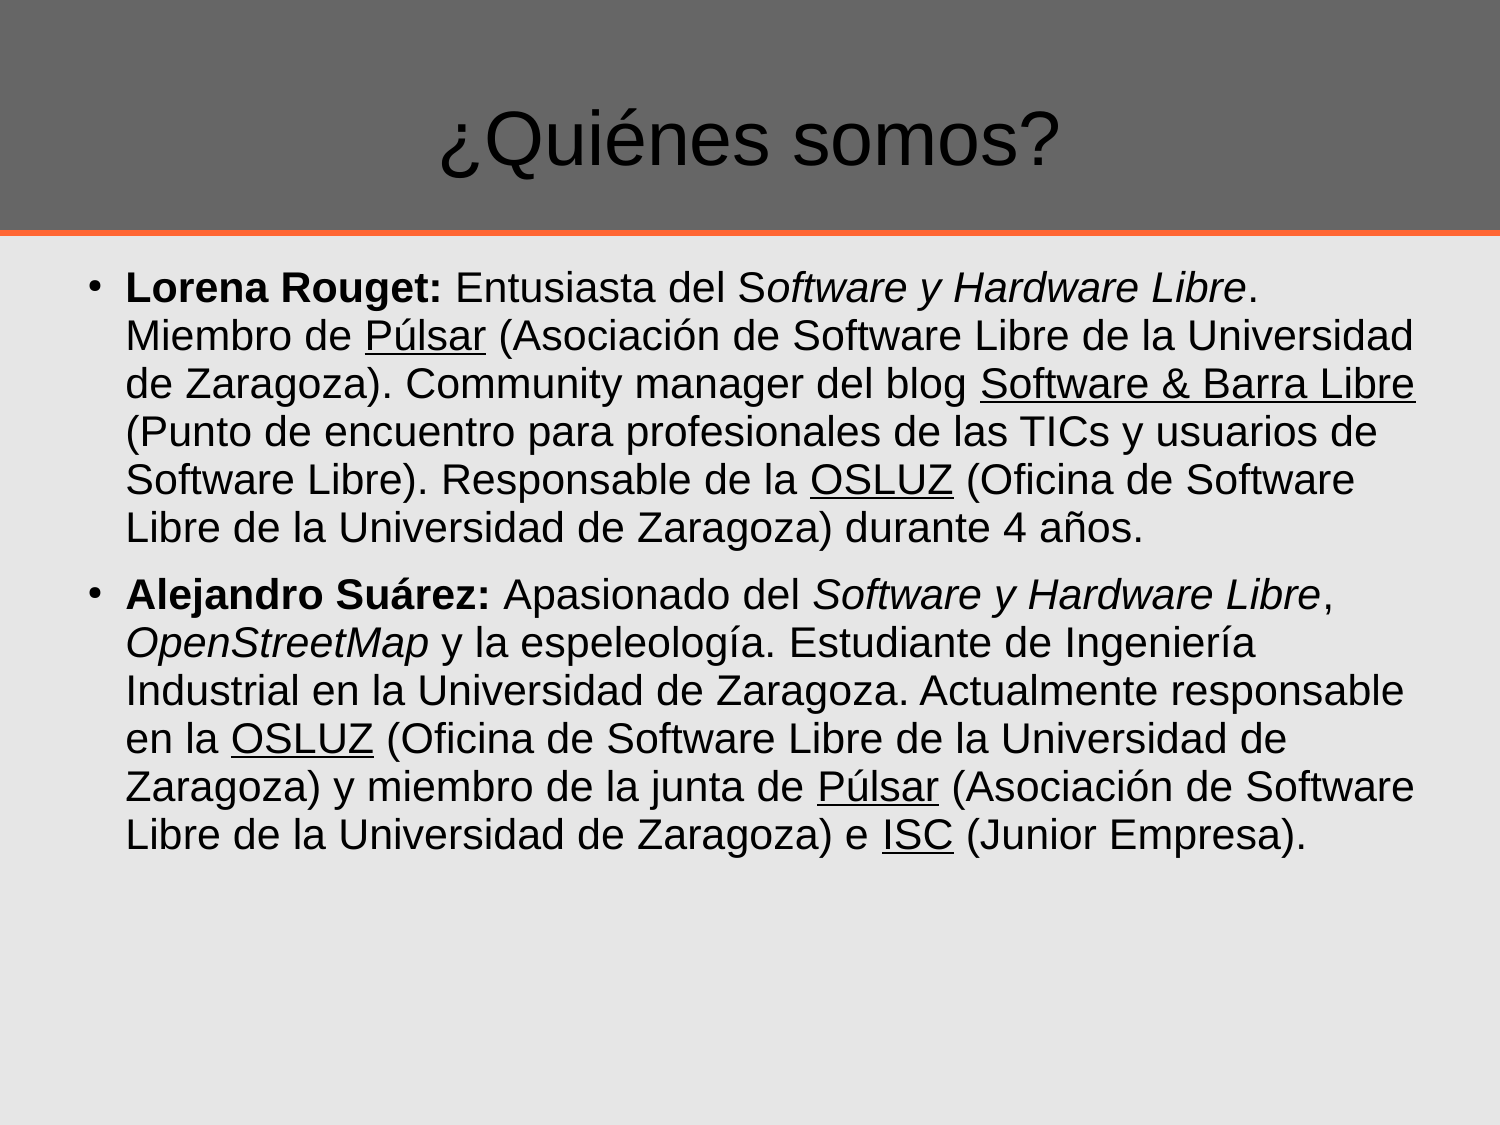

# ¿Quiénes somos?
Lorena Rouget: Entusiasta del Software y Hardware Libre. Miembro de Púlsar (Asociación de Software Libre de la Universidad de Zaragoza). Community manager del blog Software & Barra Libre (Punto de encuentro para profesionales de las TICs y usuarios de Software Libre). Responsable de la OSLUZ (Oficina de Software Libre de la Universidad de Zaragoza) durante 4 años.
Alejandro Suárez: Apasionado del Software y Hardware Libre, OpenStreetMap y la espeleología. Estudiante de Ingeniería Industrial en la Universidad de Zaragoza. Actualmente responsable en la OSLUZ (Oficina de Software Libre de la Universidad de Zaragoza) y miembro de la junta de Púlsar (Asociación de Software Libre de la Universidad de Zaragoza) e ISC (Junior Empresa).